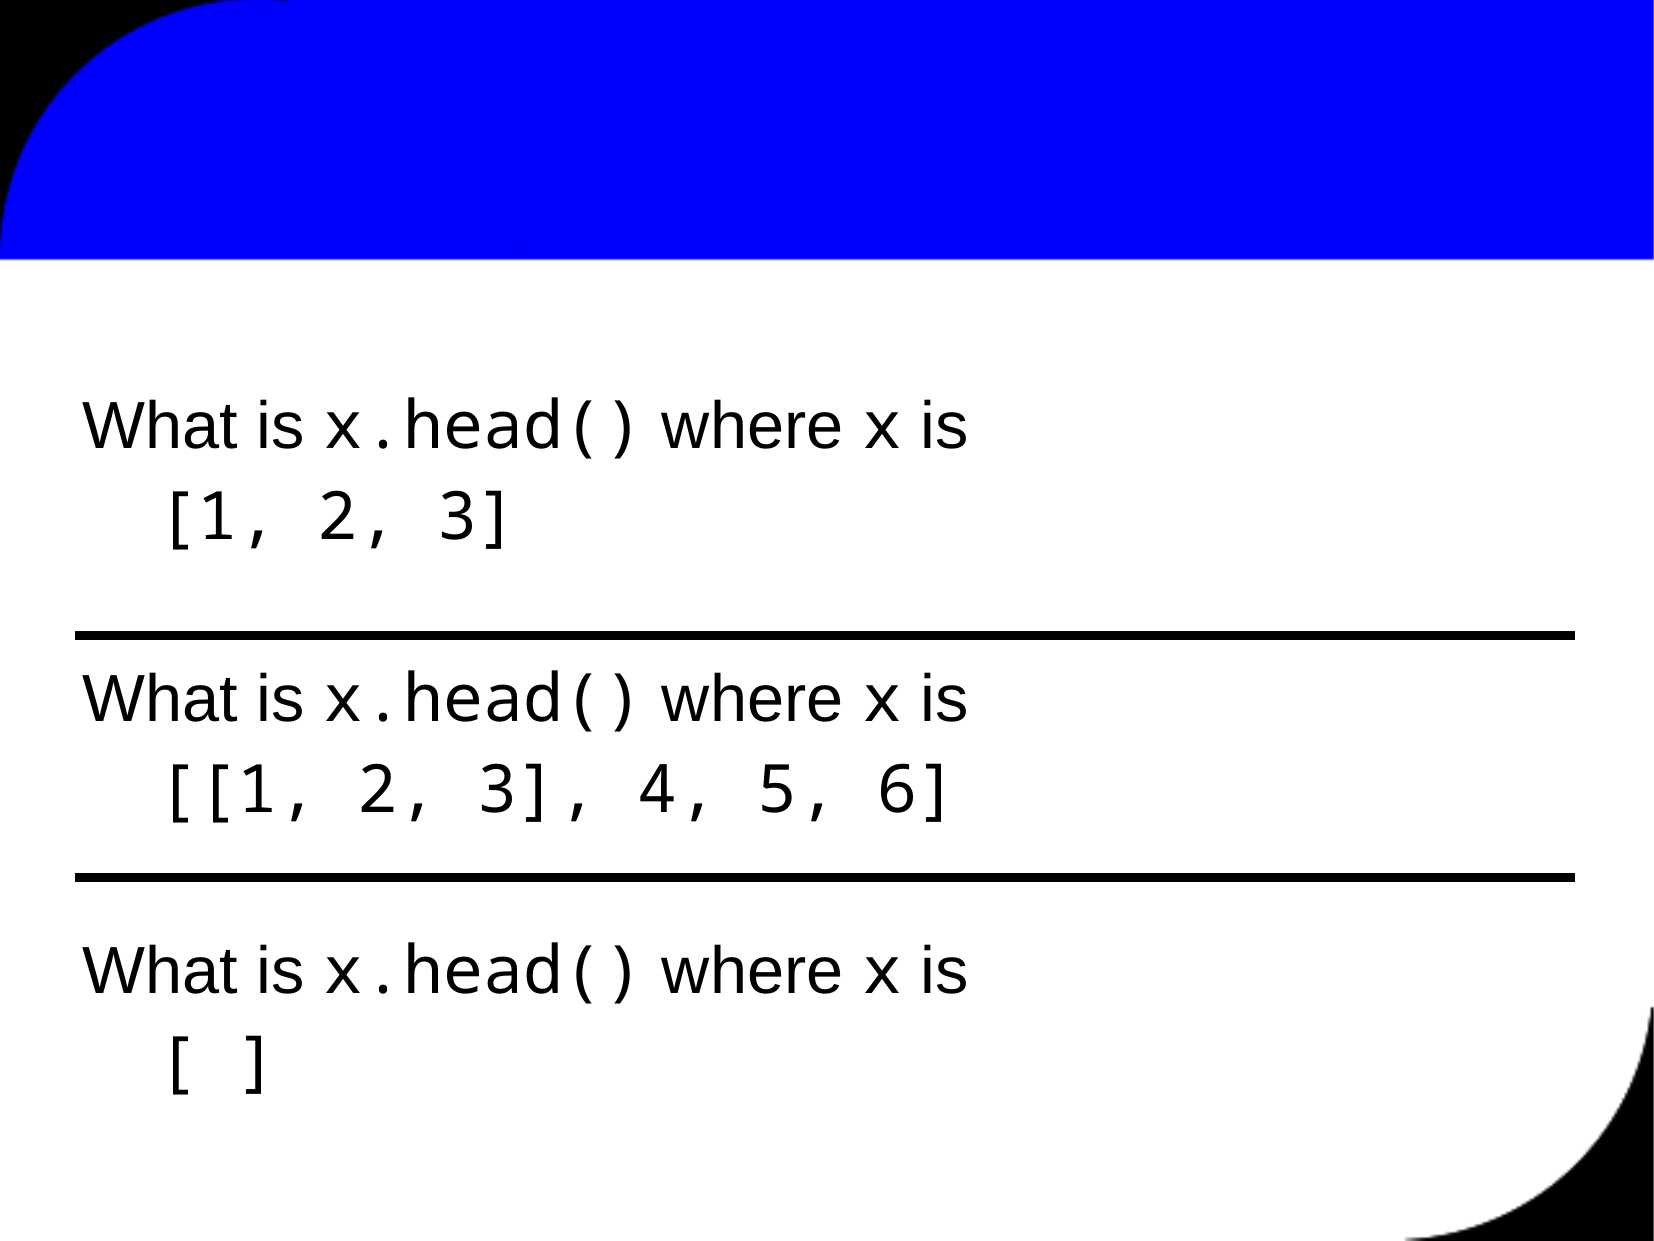

What is x.head() where x is
	[1, 2, 3]
What is x.head() where x is
	[[1, 2, 3], 4, 5, 6]
What is x.head() where x is
	[ ]